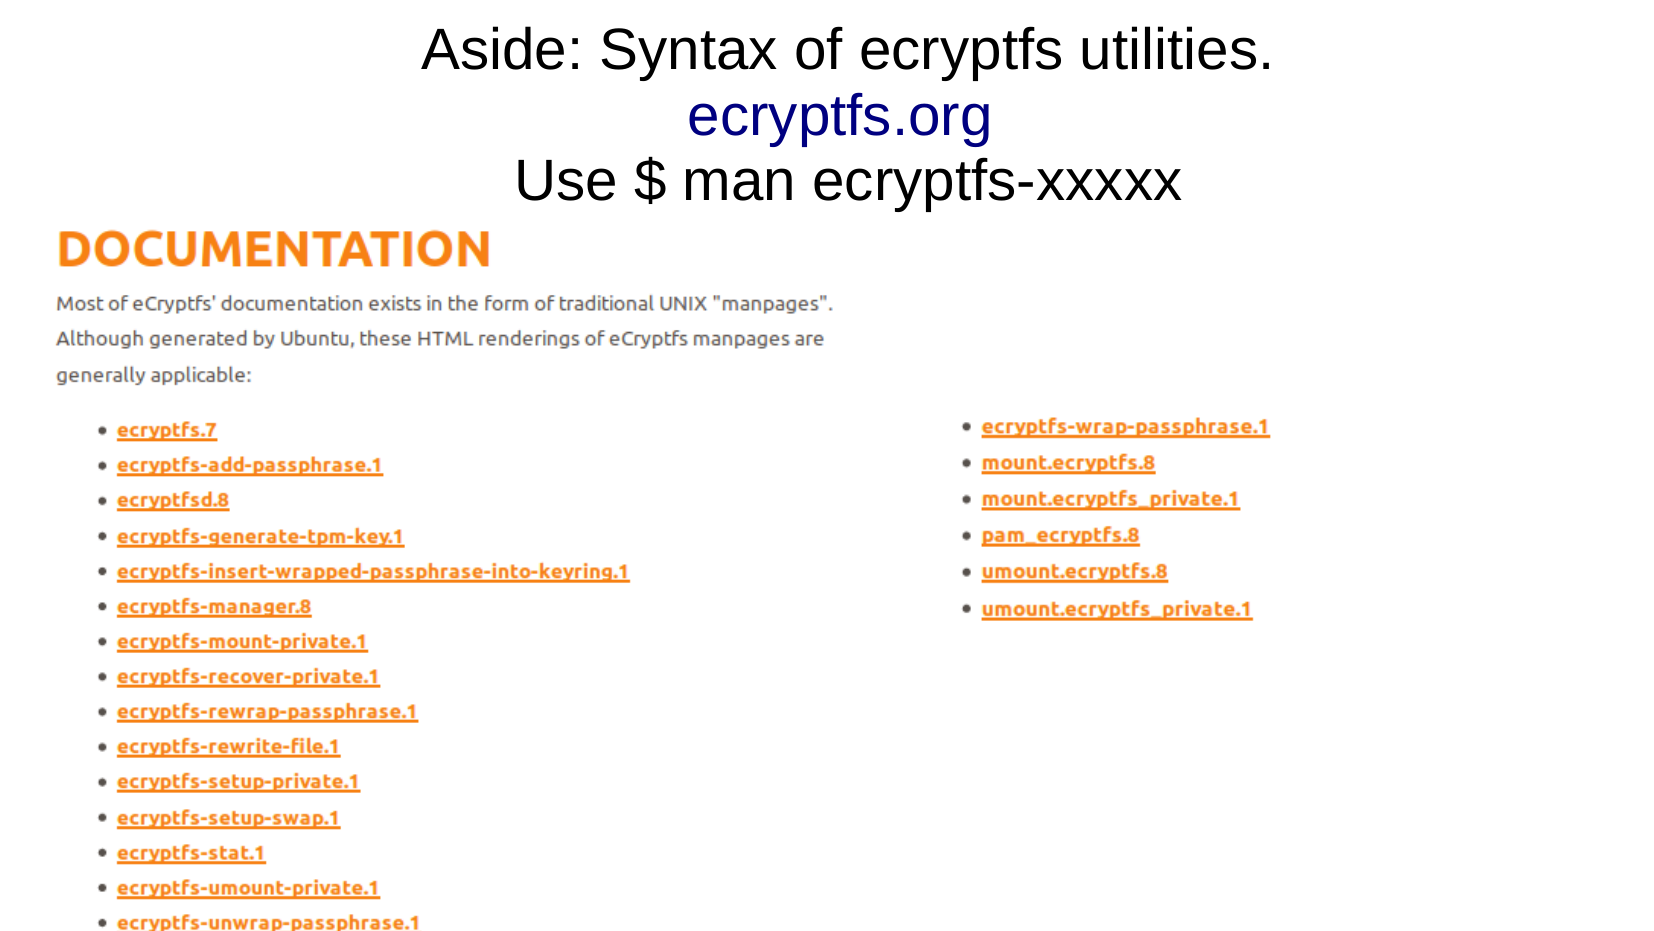

# Aside: Syntax of ecryptfs utilities. ecryptfs.org Use $ man ecryptfs-xxxxx